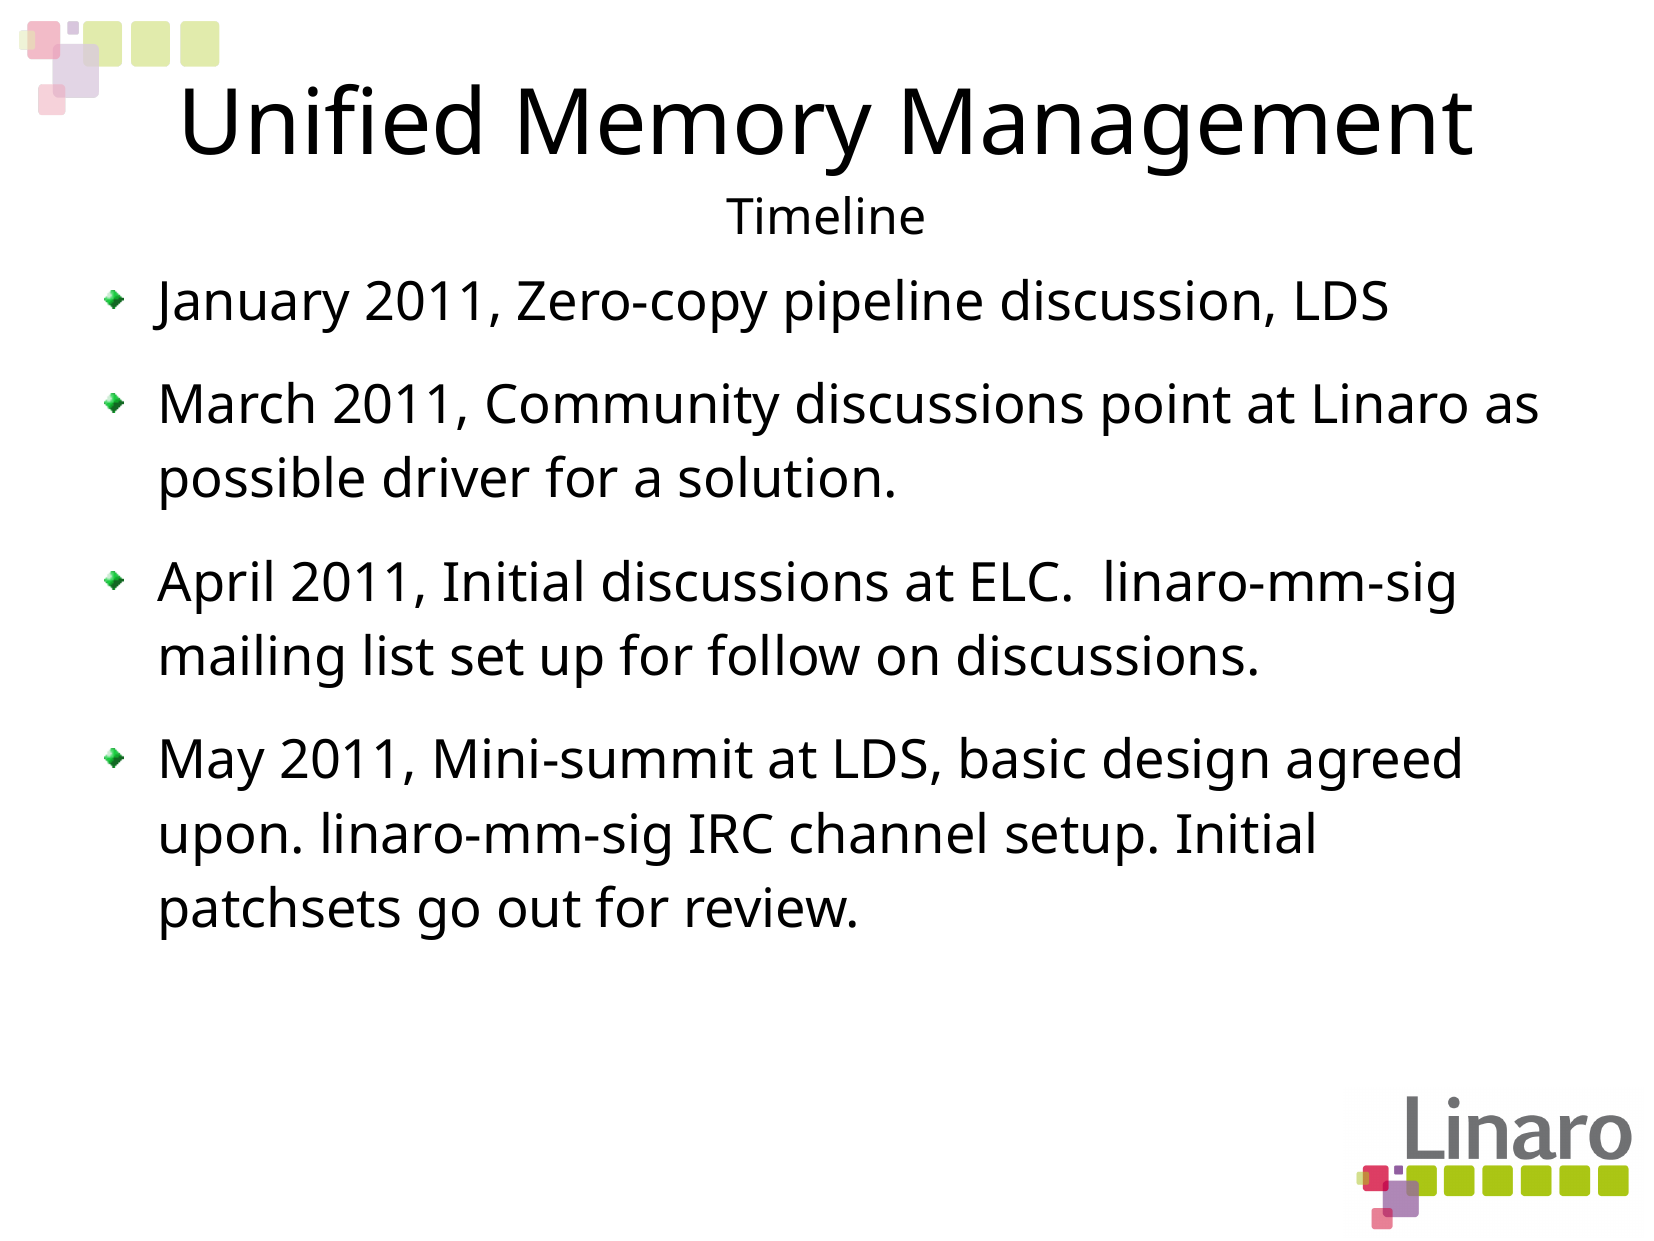

# Unified Memory Management Timeline
January 2011, Zero-copy pipeline discussion, LDS
March 2011, Community discussions point at Linaro as possible driver for a solution.
April 2011, Initial discussions at ELC. linaro-mm-sig mailing list set up for follow on discussions.
May 2011, Mini-summit at LDS, basic design agreed upon. linaro-mm-sig IRC channel setup. Initial patchsets go out for review.